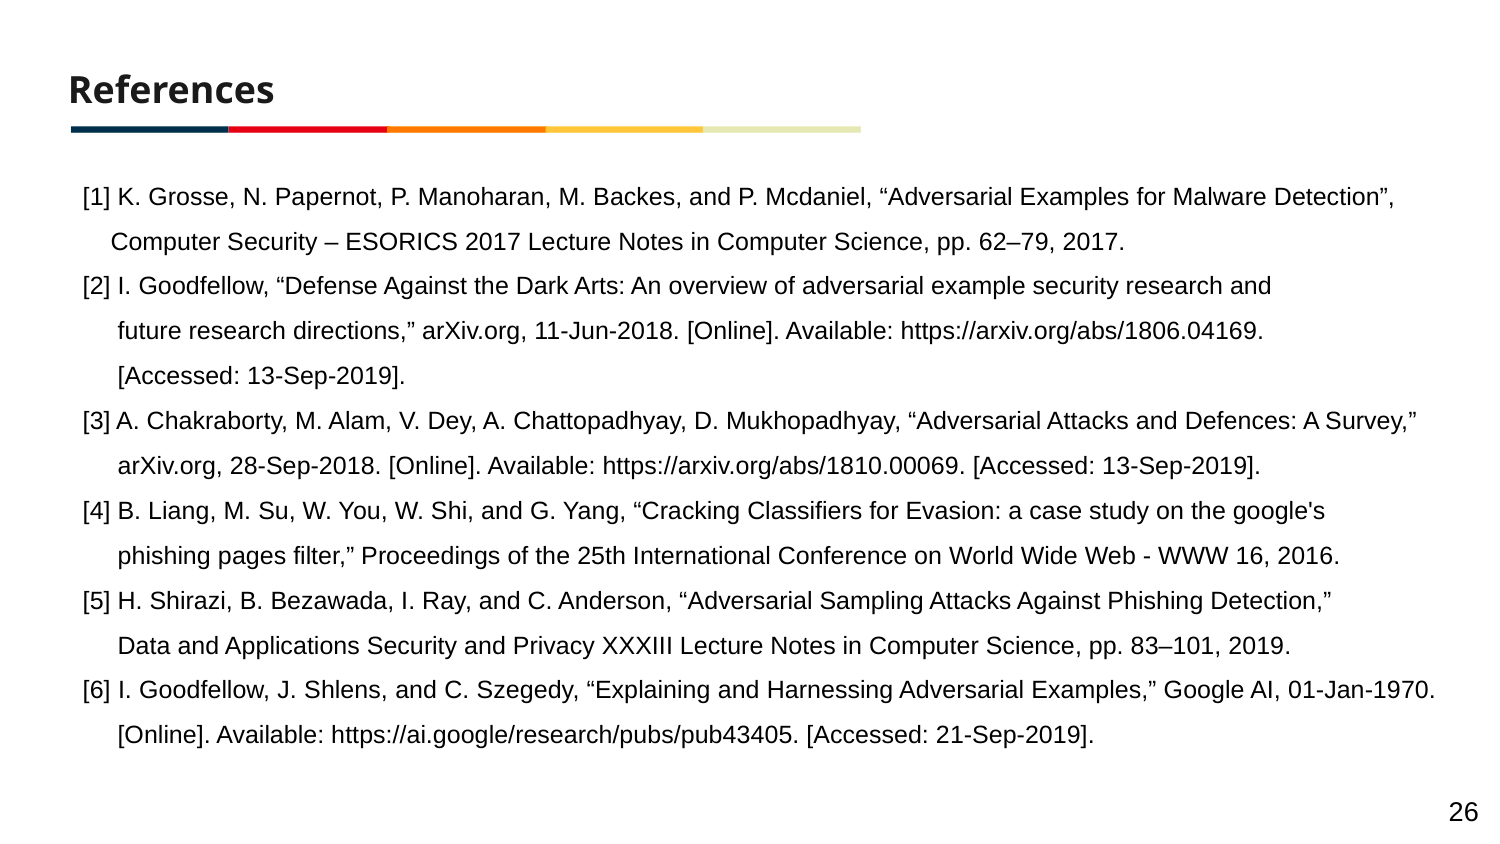

References
[1] K. Grosse, N. Papernot, P. Manoharan, M. Backes, and P. Mcdaniel, “Adversarial Examples for Malware Detection”,
 Computer Security – ESORICS 2017 Lecture Notes in Computer Science, pp. 62–79, 2017.
[2] I. Goodfellow, “Defense Against the Dark Arts: An overview of adversarial example security research and
 future research directions,” arXiv.org, 11-Jun-2018. [Online]. Available: https://arxiv.org/abs/1806.04169.
 [Accessed: 13-Sep-2019].
[3] A. Chakraborty, M. Alam, V. Dey, A. Chattopadhyay, D. Mukhopadhyay, “Adversarial Attacks and Defences: A Survey,”
 arXiv.org, 28-Sep-2018. [Online]. Available: https://arxiv.org/abs/1810.00069. [Accessed: 13-Sep-2019].
[4] B. Liang, M. Su, W. You, W. Shi, and G. Yang, “Cracking Classifiers for Evasion: a case study on the google's
 phishing pages filter,” Proceedings of the 25th International Conference on World Wide Web - WWW 16, 2016.
[5] H. Shirazi, B. Bezawada, I. Ray, and C. Anderson, “Adversarial Sampling Attacks Against Phishing Detection,”
 Data and Applications Security and Privacy XXXIII Lecture Notes in Computer Science, pp. 83–101, 2019.
[6] I. Goodfellow, J. Shlens, and C. Szegedy, “Explaining and Harnessing Adversarial Examples,” Google AI, 01-Jan-1970. [Online]. Available: https://ai.google/research/pubs/pub43405. [Accessed: 21-Sep-2019].